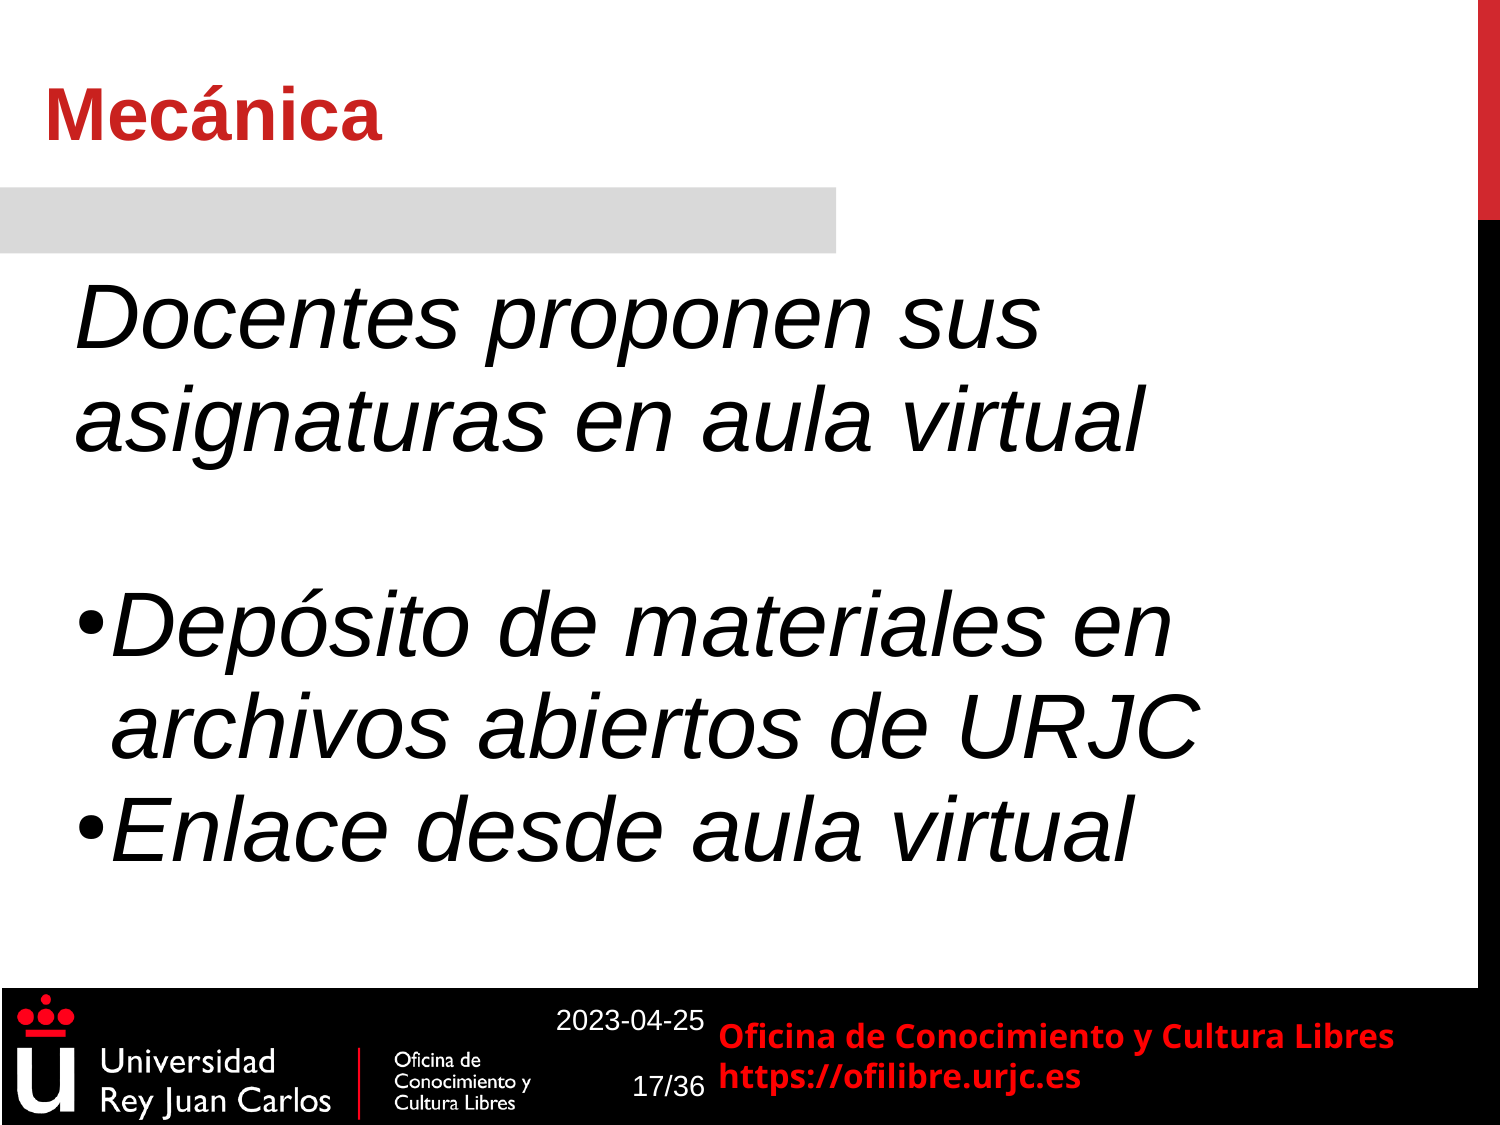

#
Mecánica
Docentes proponen sus asignaturas en aula virtual
Depósito de materiales en archivos abiertos de URJC
Enlace desde aula virtual